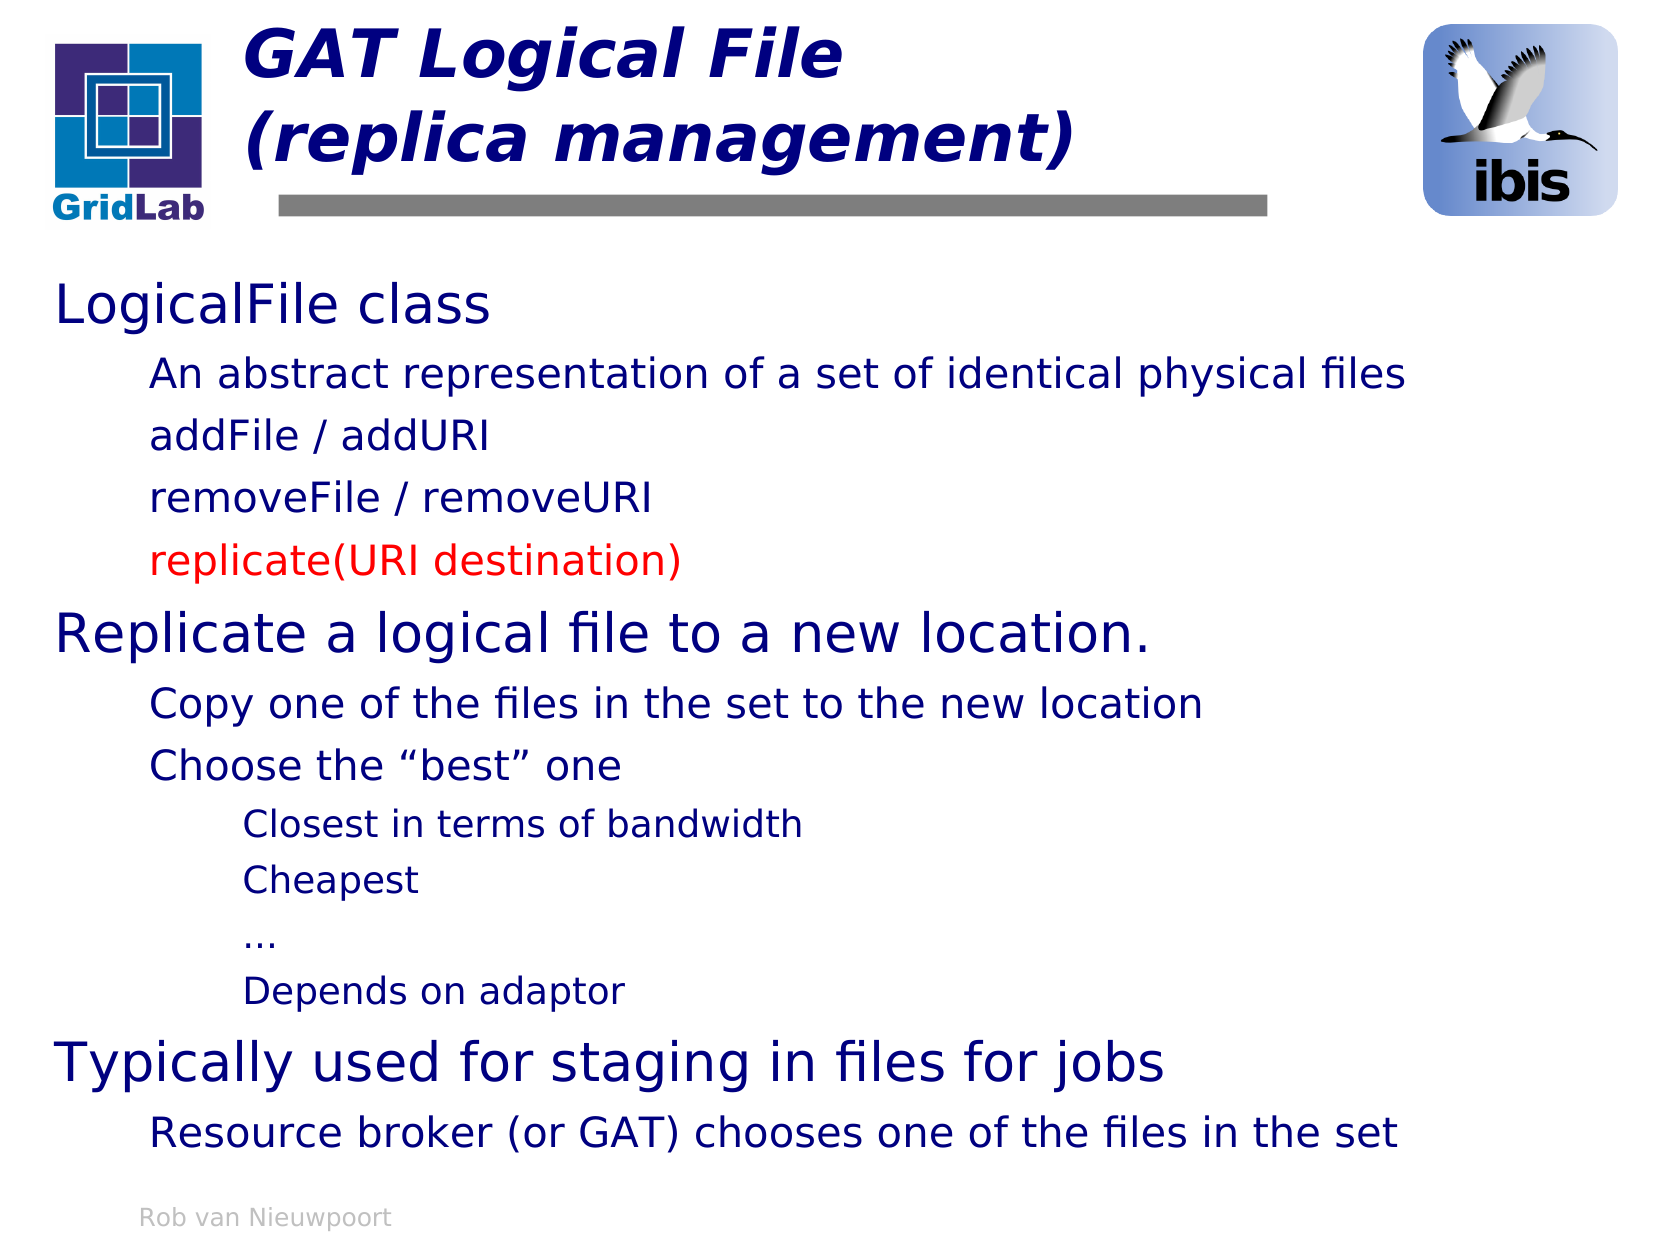

# GAT Logical File (replica management)
LogicalFile class
An abstract representation of a set of identical physical files
addFile / addURI
removeFile / removeURI
replicate(URI destination)
Replicate a logical file to a new location.
Copy one of the files in the set to the new location
Choose the “best” one
Closest in terms of bandwidth
Cheapest
...
Depends on adaptor
Typically used for staging in files for jobs
Resource broker (or GAT) chooses one of the files in the set